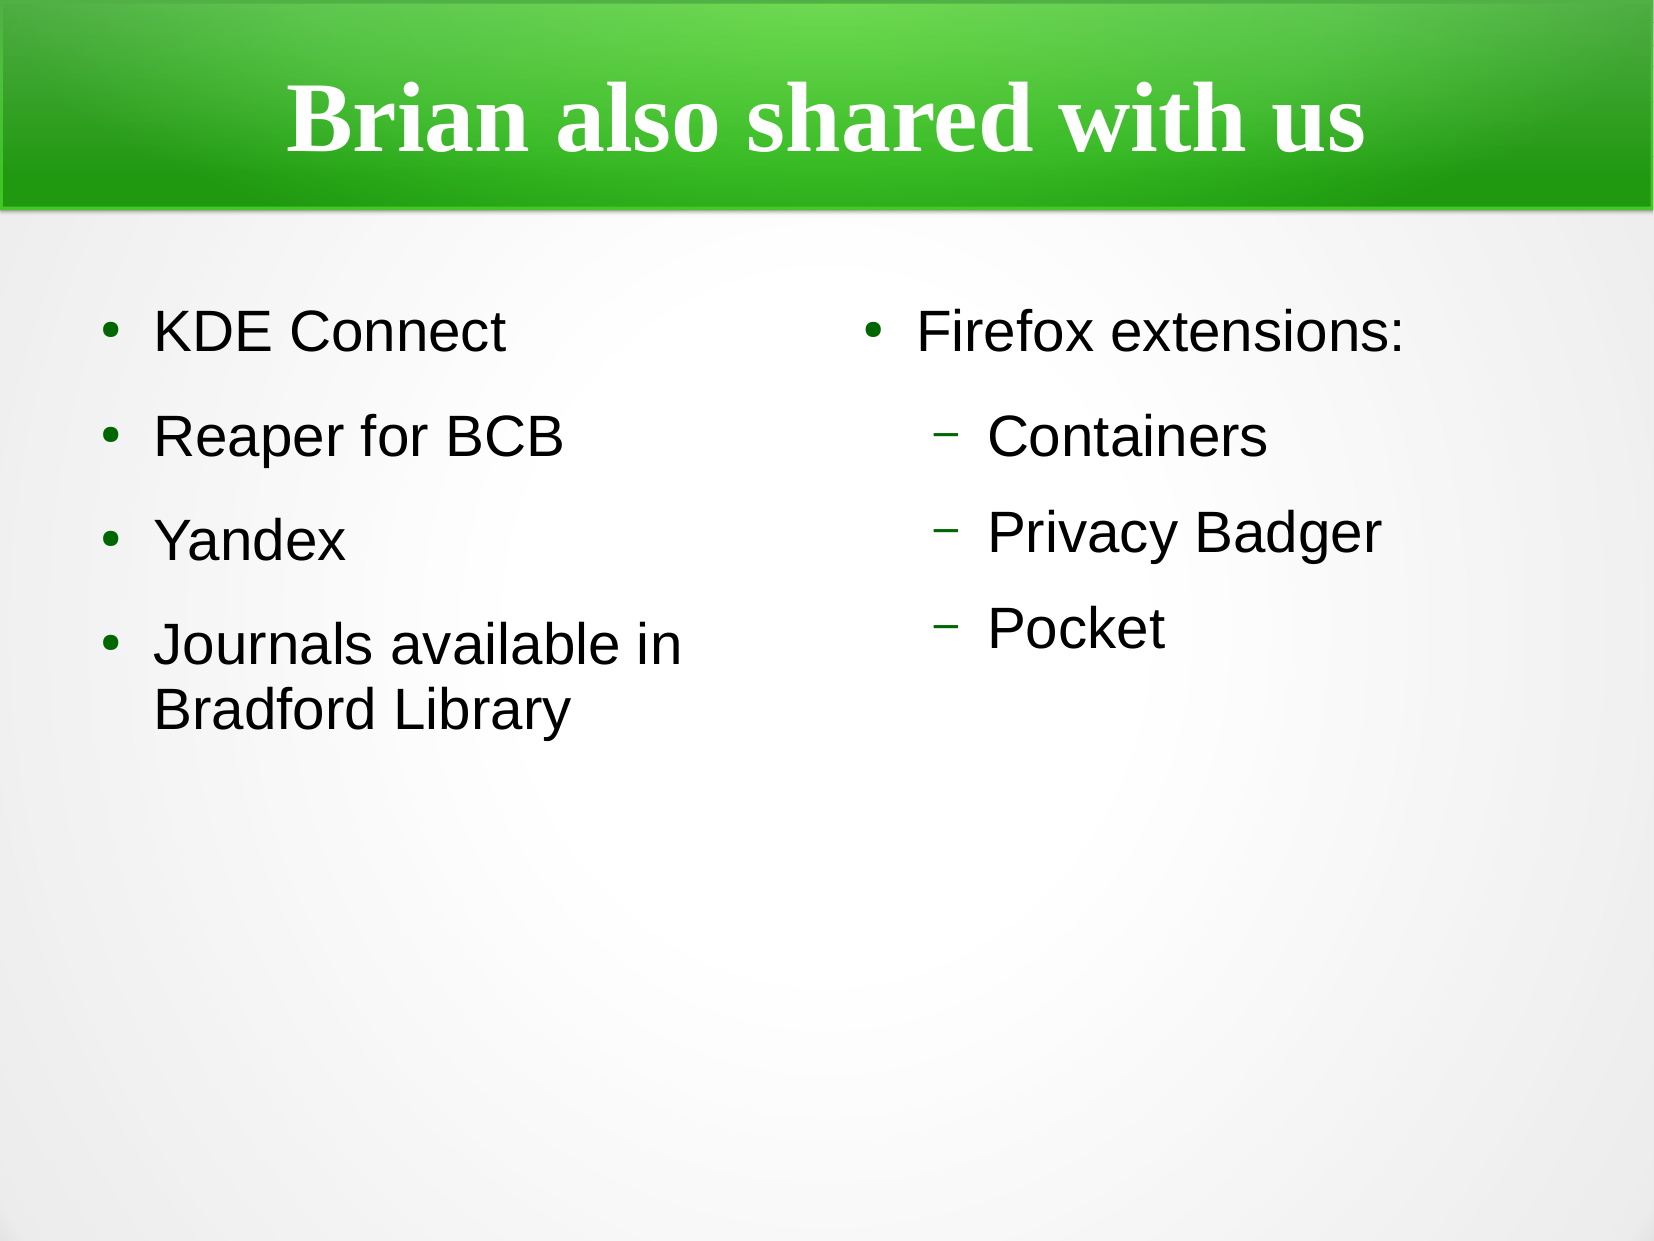

# Brian also shared with us
KDE Connect
Reaper for BCB
Yandex
Journals available in Bradford Library
Firefox extensions:
Containers
Privacy Badger
Pocket